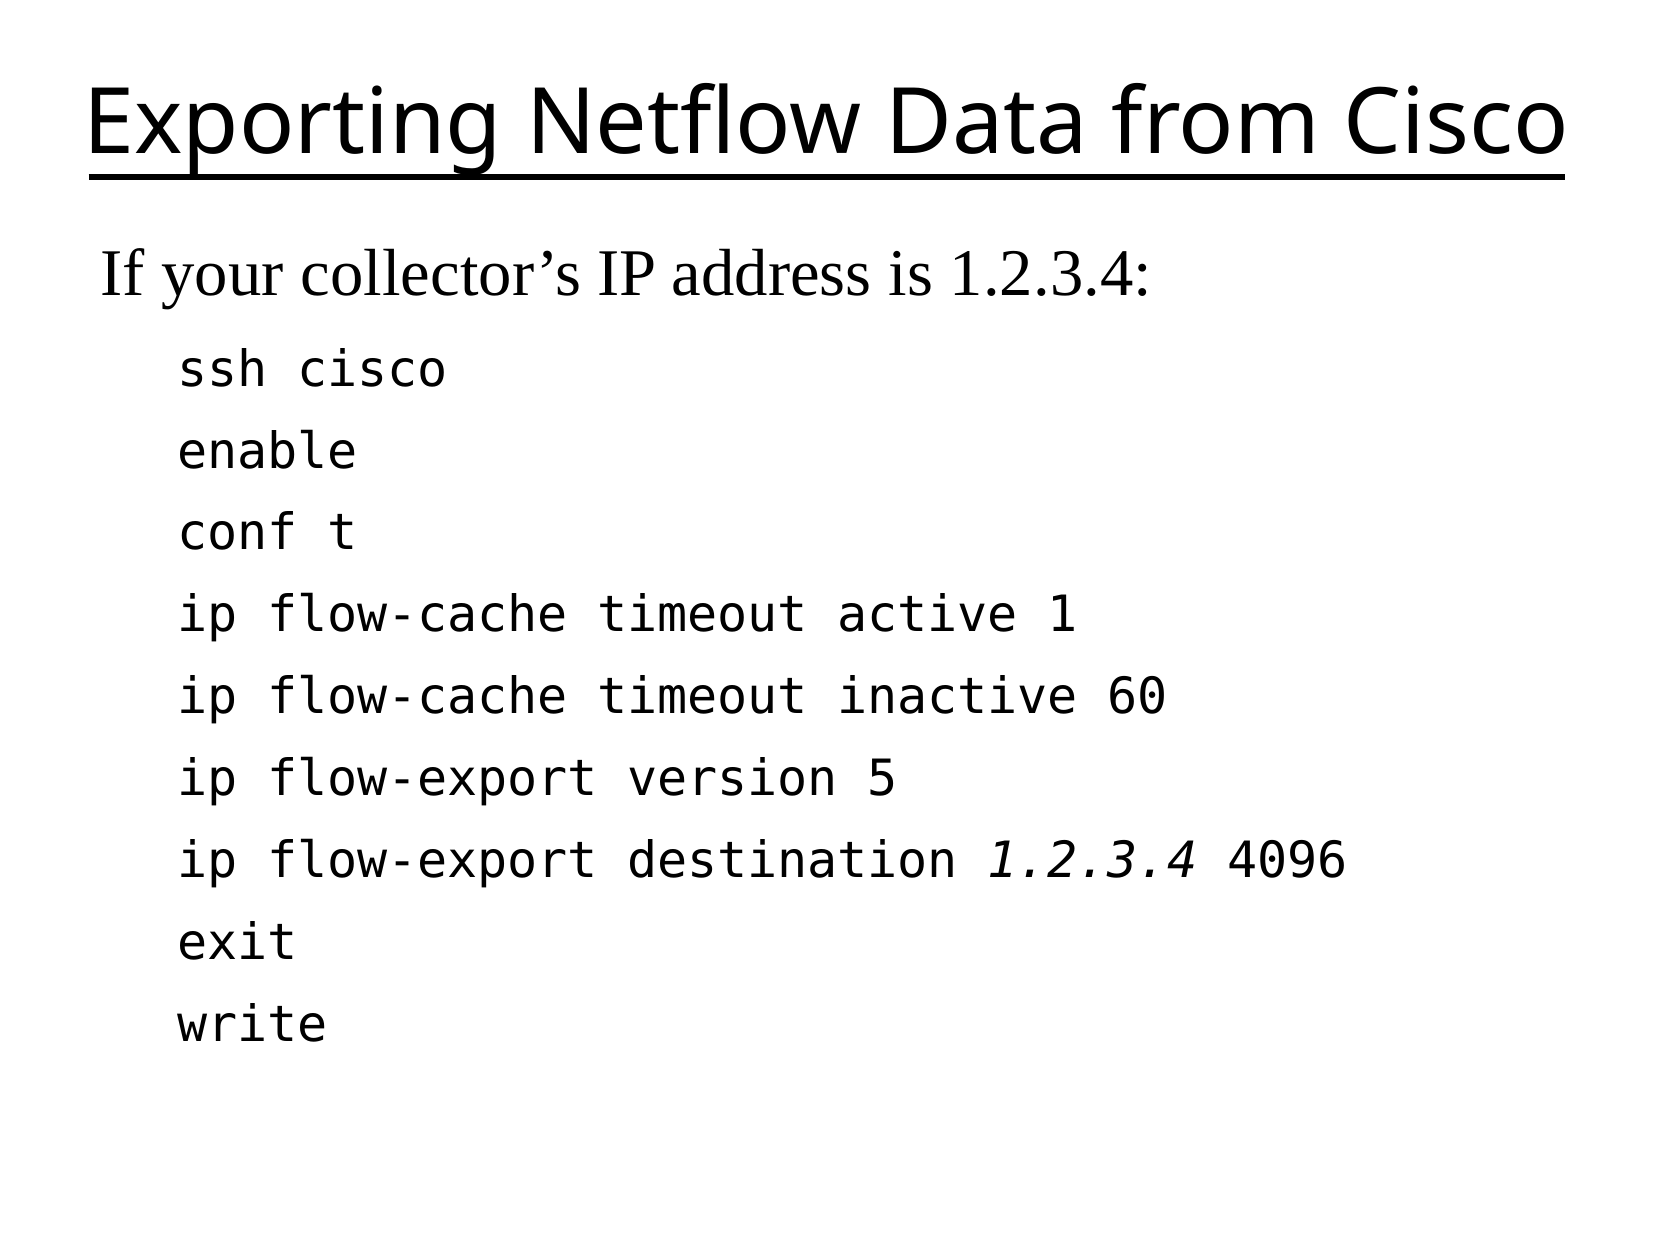

# Exporting Netflow Data from Cisco
If your collector’s IP address is 1.2.3.4:
ssh cisco
enable
conf t
ip flow-cache timeout active 1
ip flow-cache timeout inactive 60
ip flow-export version 5
ip flow-export destination 1.2.3.4 4096
exit
write